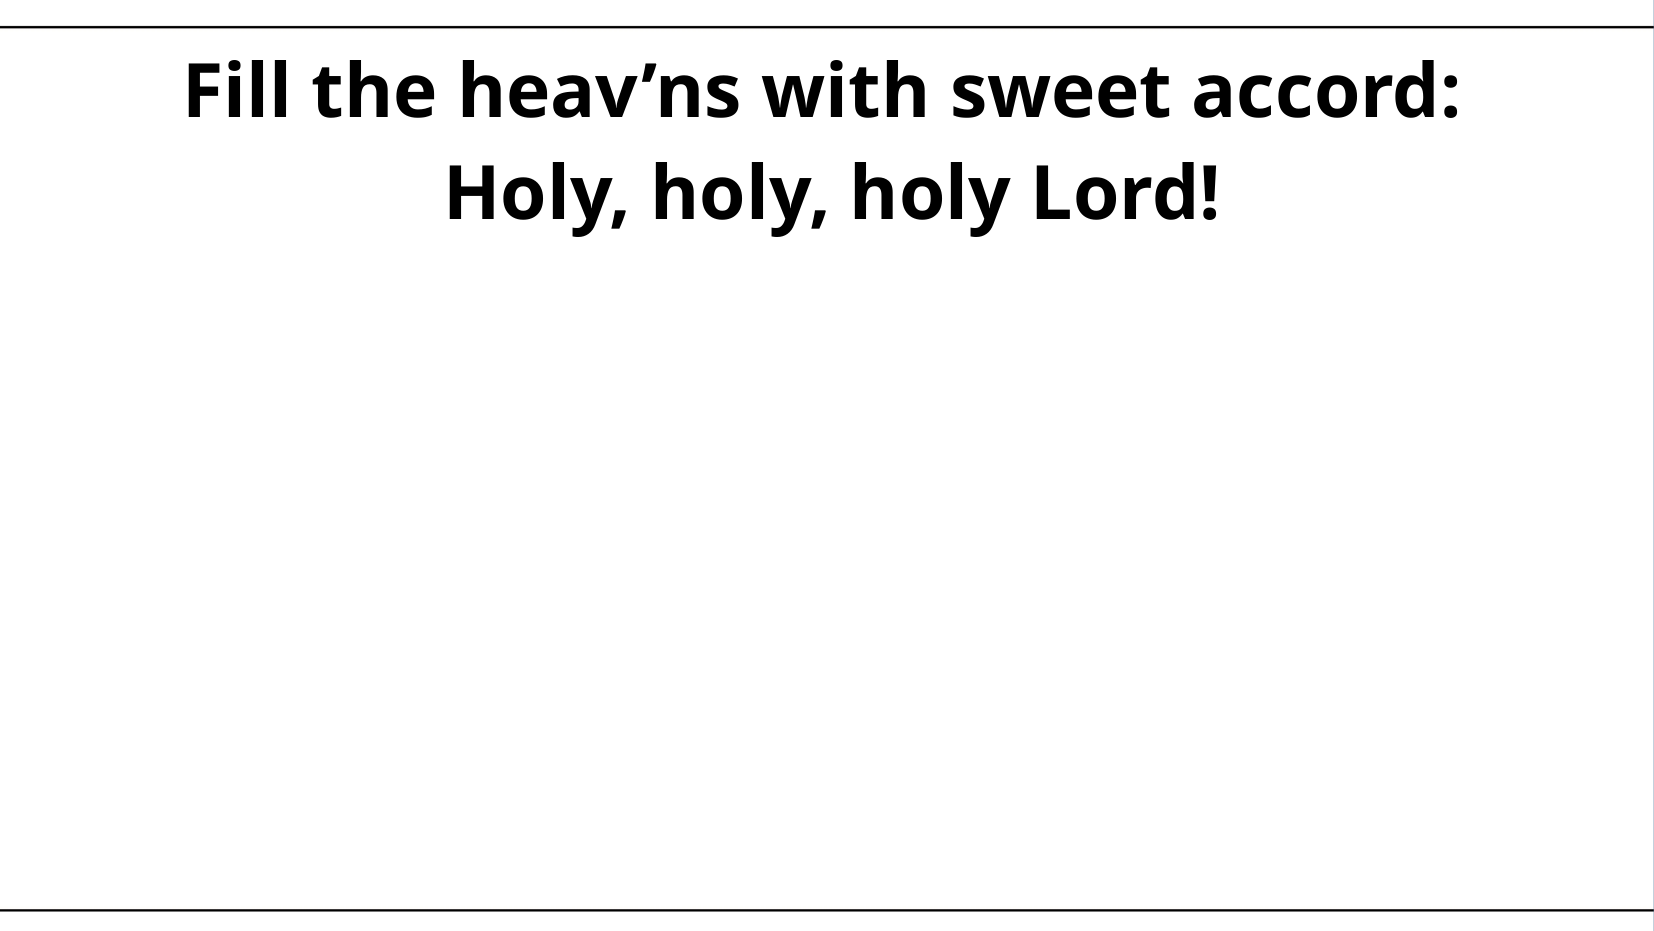

Fill the heav’ns with sweet accord:
Holy, holy, holy Lord!